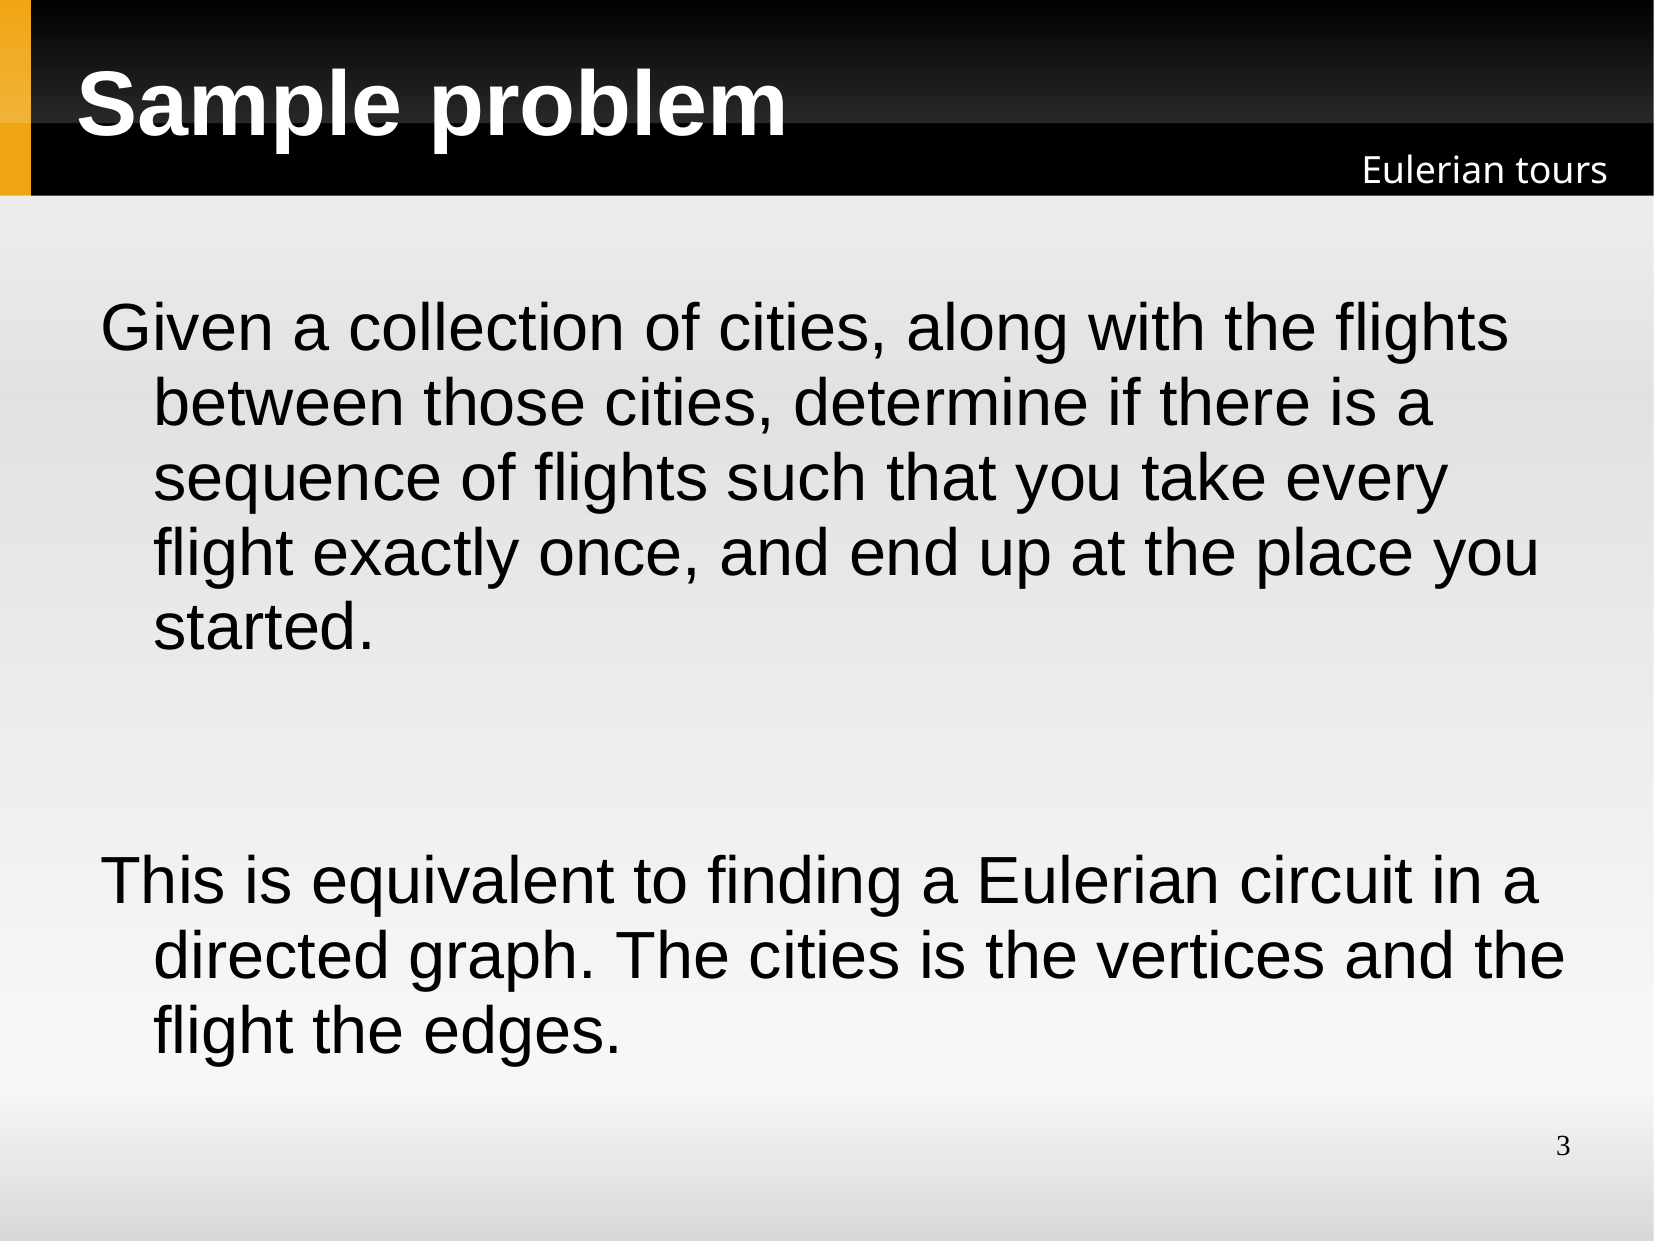

# Sample problem
Given a collection of cities, along with the flights between those cities, determine if there is a sequence of flights such that you take every flight exactly once, and end up at the place you started.
This is equivalent to finding a Eulerian circuit in a directed graph. The cities is the vertices and the flight the edges.
3